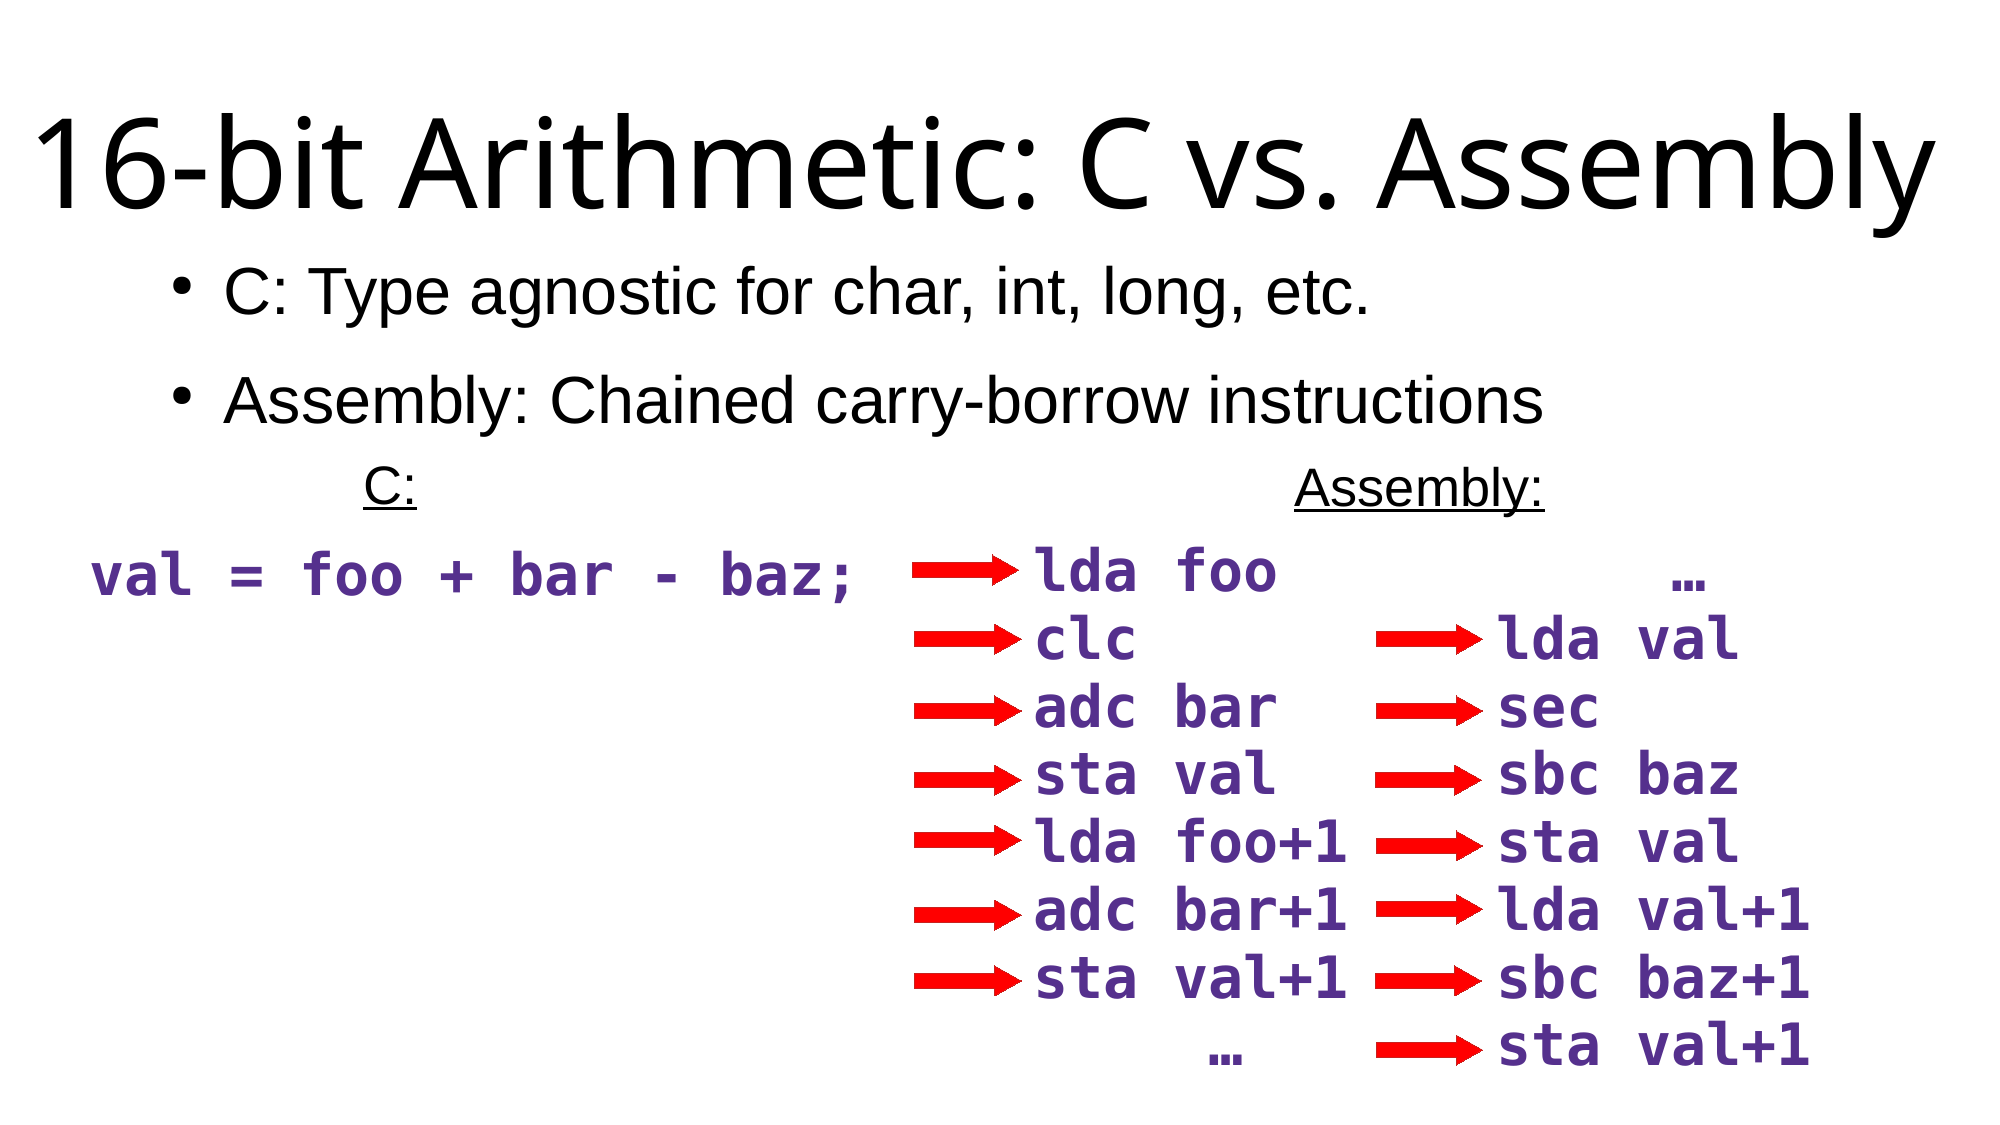

16-bit Arithmetic: C vs. Assembly
# C: Type agnostic for char, int, long, etc.
Assembly: Chained carry-borrow instructions
C:
Assembly:
lda foo
clc
adc bar
sta val
lda foo+1
adc bar+1
sta val+1
 …
 …
lda val
sec
sbc baz
sta val
lda val+1
sbc baz+1
sta val+1
val = foo + bar - baz;